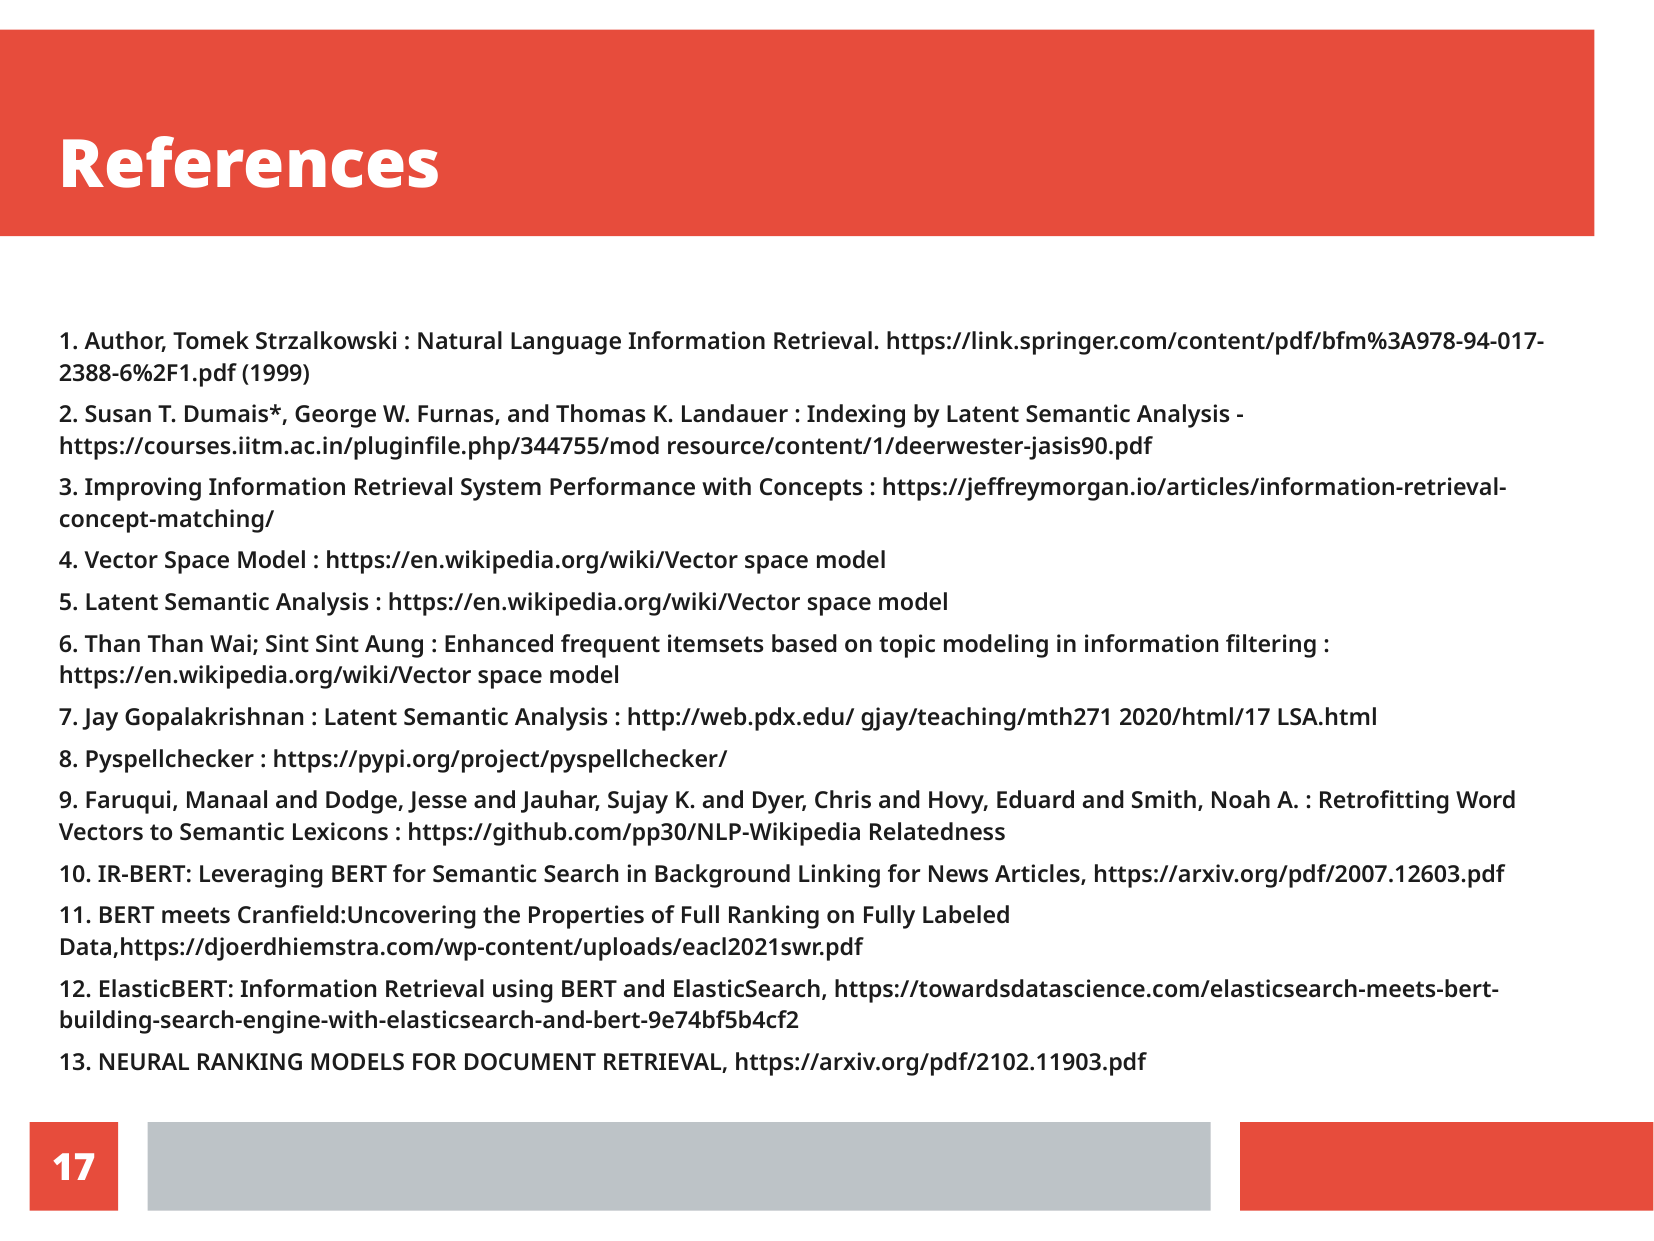

# References
1. Author, Tomek Strzalkowski : Natural Language Information Retrieval. https://link.springer.com/content/pdf/bfm%3A978-94-017-2388-6%2F1.pdf (1999)
2. Susan T. Dumais*, George W. Furnas, and Thomas K. Landauer : Indexing by Latent Semantic Analysis - https://courses.iitm.ac.in/pluginfile.php/344755/mod resource/content/1/deerwester-jasis90.pdf
3. Improving Information Retrieval System Performance with Concepts : https://jeffreymorgan.io/articles/information-retrieval-concept-matching/
4. Vector Space Model : https://en.wikipedia.org/wiki/Vector space model
5. Latent Semantic Analysis : https://en.wikipedia.org/wiki/Vector space model
6. Than Than Wai; Sint Sint Aung : Enhanced frequent itemsets based on topic modeling in information filtering : https://en.wikipedia.org/wiki/Vector space model
7. Jay Gopalakrishnan : Latent Semantic Analysis : http://web.pdx.edu/ gjay/teaching/mth271 2020/html/17 LSA.html
8. Pyspellchecker : https://pypi.org/project/pyspellchecker/
9. Faruqui, Manaal and Dodge, Jesse and Jauhar, Sujay K. and Dyer, Chris and Hovy, Eduard and Smith, Noah A. : Retrofitting Word Vectors to Semantic Lexicons : https://github.com/pp30/NLP-Wikipedia Relatedness
10. IR-BERT: Leveraging BERT for Semantic Search in Background Linking for News Articles, https://arxiv.org/pdf/2007.12603.pdf
11. BERT meets Cranfield:Uncovering the Properties of Full Ranking on Fully Labeled Data,https://djoerdhiemstra.com/wp-content/uploads/eacl2021swr.pdf
12. ElasticBERT: Information Retrieval using BERT and ElasticSearch, https://towardsdatascience.com/elasticsearch-meets-bert-building-search-engine-with-elasticsearch-and-bert-9e74bf5b4cf2
13. NEURAL RANKING MODELS FOR DOCUMENT RETRIEVAL, https://arxiv.org/pdf/2102.11903.pdf
17